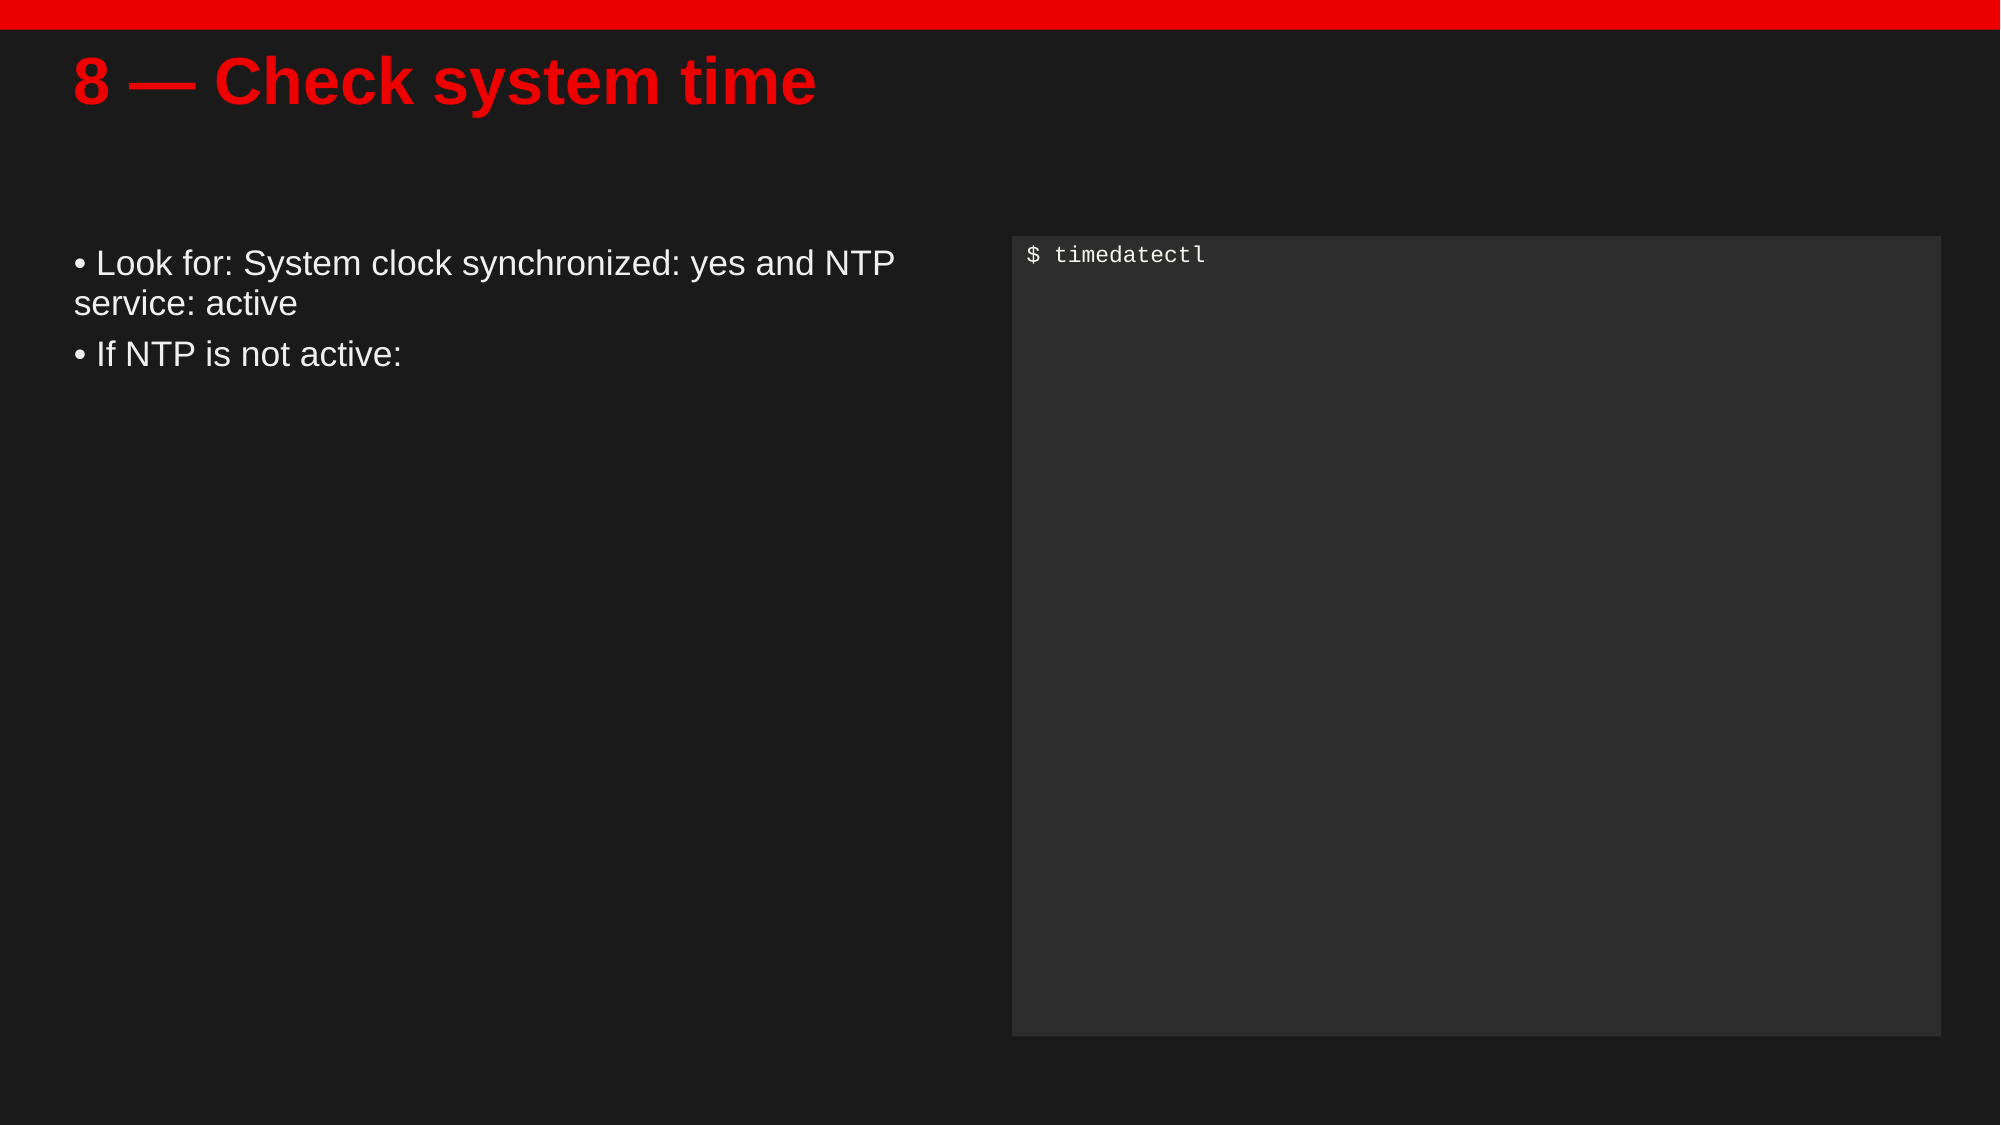

8 — Check system time
• Look for: System clock synchronized: yes and NTP service: active
• If NTP is not active:
$ timedatectl